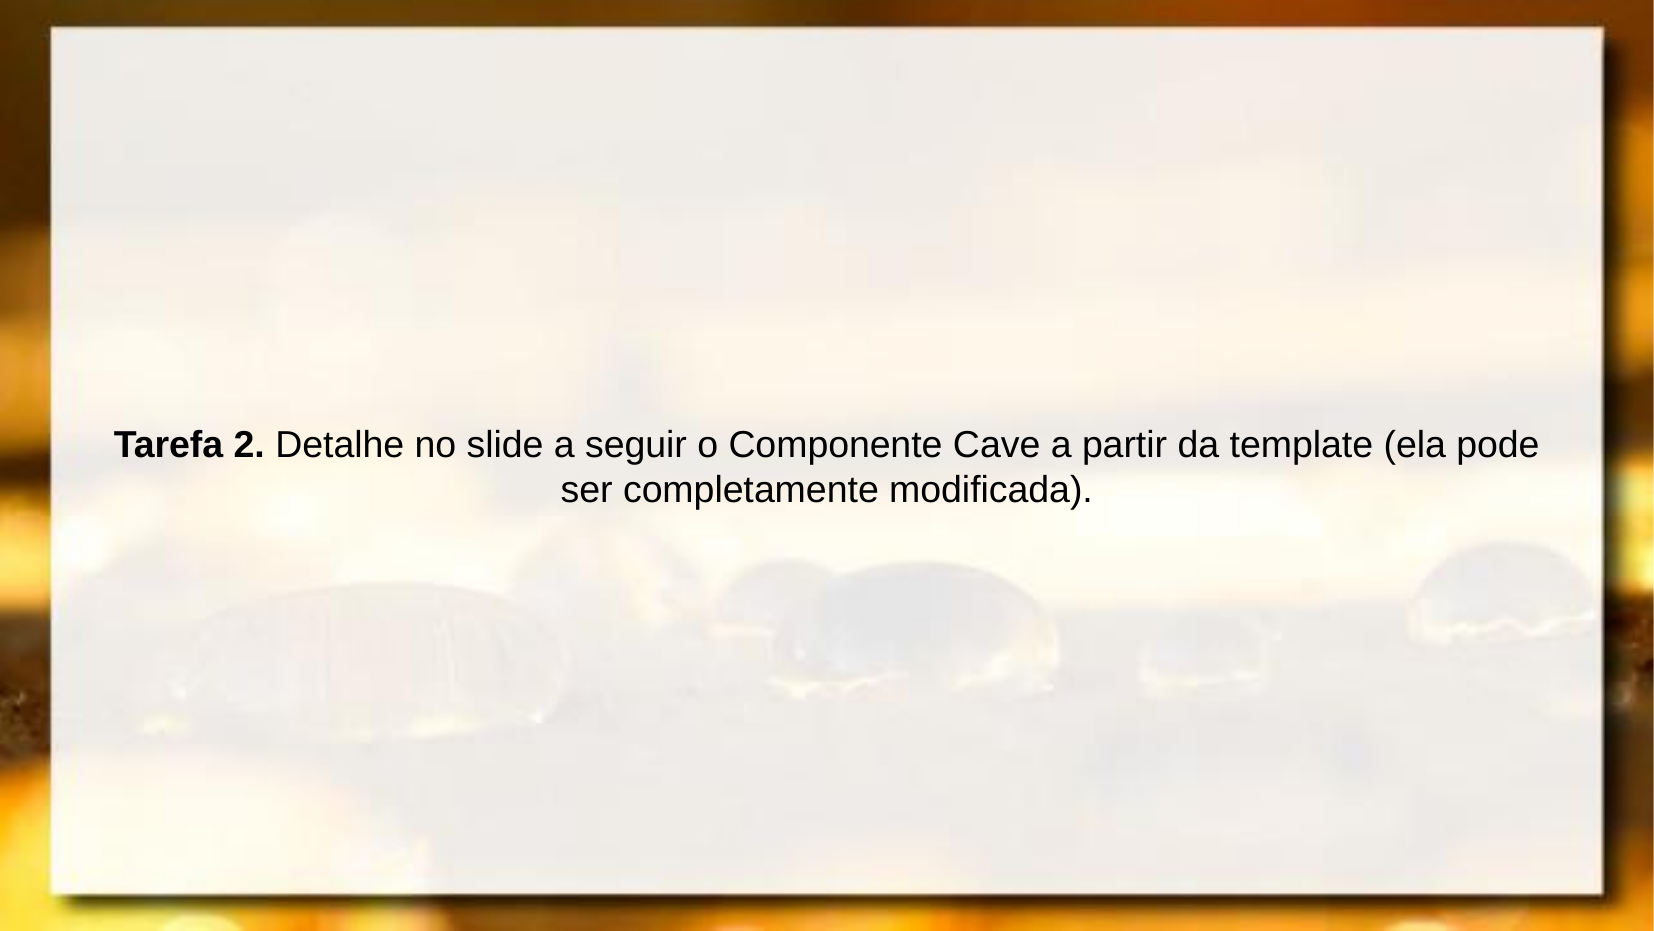

# Tarefa 2. Detalhe no slide a seguir o Componente Cave a partir da template (ela pode ser completamente modificada).